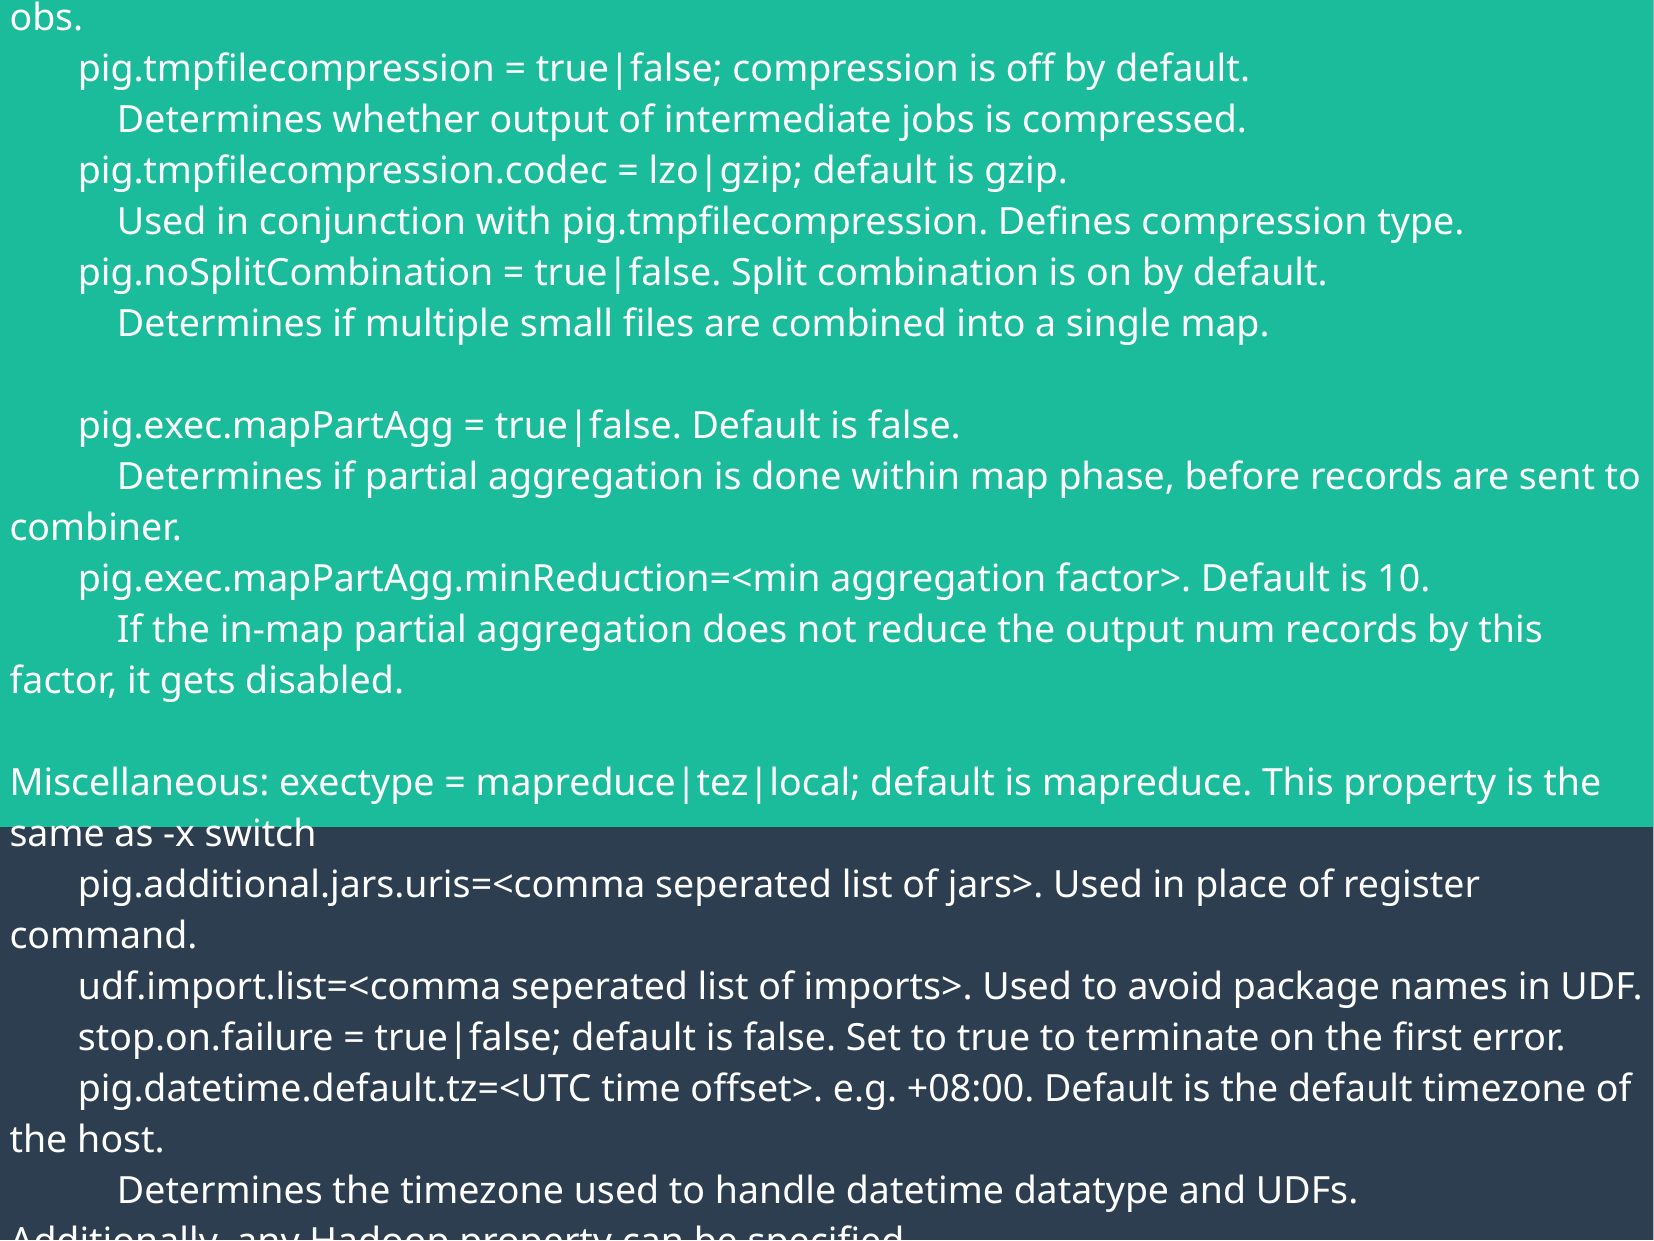

obs.
 pig.tmpfilecompression = true|false; compression is off by default.
 Determines whether output of intermediate jobs is compressed.
 pig.tmpfilecompression.codec = lzo|gzip; default is gzip.
 Used in conjunction with pig.tmpfilecompression. Defines compression type.
 pig.noSplitCombination = true|false. Split combination is on by default.
 Determines if multiple small files are combined into a single map.
 pig.exec.mapPartAgg = true|false. Default is false.
 Determines if partial aggregation is done within map phase, before records are sent to combiner.
 pig.exec.mapPartAgg.minReduction=<min aggregation factor>. Default is 10.
 If the in-map partial aggregation does not reduce the output num records by this factor, it gets disabled.
Miscellaneous: exectype = mapreduce|tez|local; default is mapreduce. This property is the same as -x switch
 pig.additional.jars.uris=<comma seperated list of jars>. Used in place of register command.
 udf.import.list=<comma seperated list of imports>. Used to avoid package names in UDF.
 stop.on.failure = true|false; default is false. Set to true to terminate on the first error.
 pig.datetime.default.tz=<UTC time offset>. e.g. +08:00. Default is the default timezone of the host.
 Determines the timezone used to handle datetime datatype and UDFs.
Additionally, any Hadoop property can be specified.